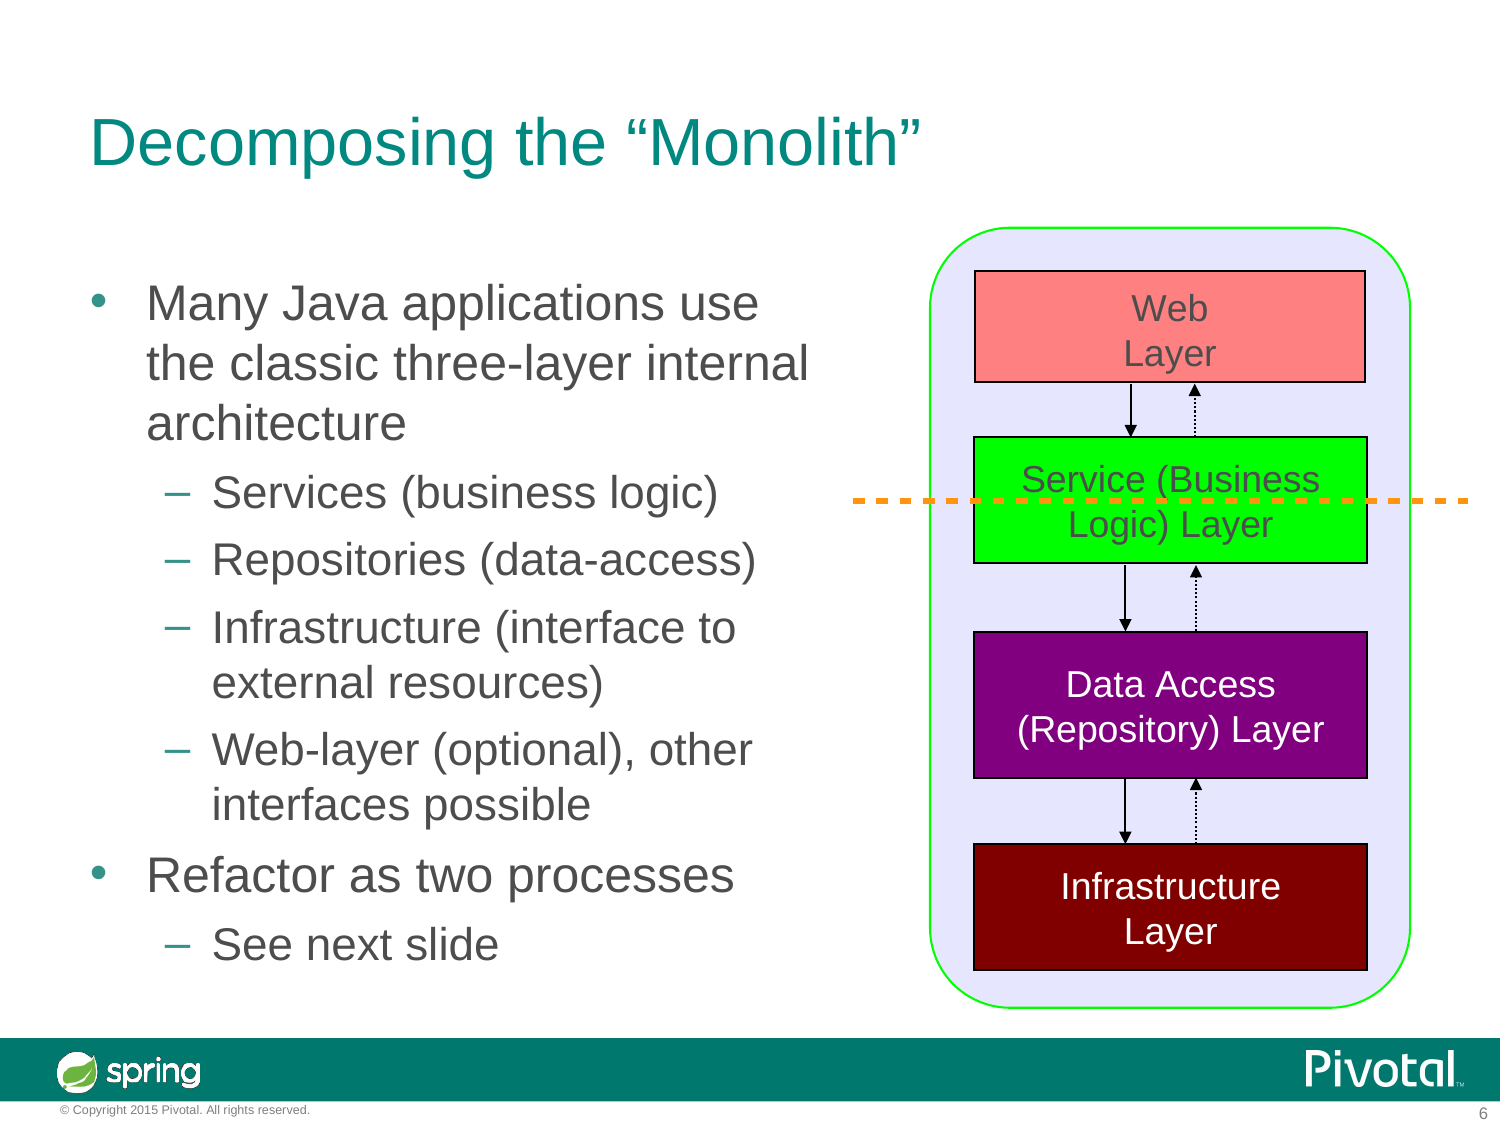

# Decomposing the “Monolith”
Many Java applications use the classic three-layer internal architecture
Services (business logic)
Repositories (data-access)
Infrastructure (interface to external resources)
Web-layer (optional), other interfaces possible
Refactor as two processes
See next slide
Web
Layer
Service (Business Logic) Layer
Data Access
(Repository) Layer
Infrastructure
Layer